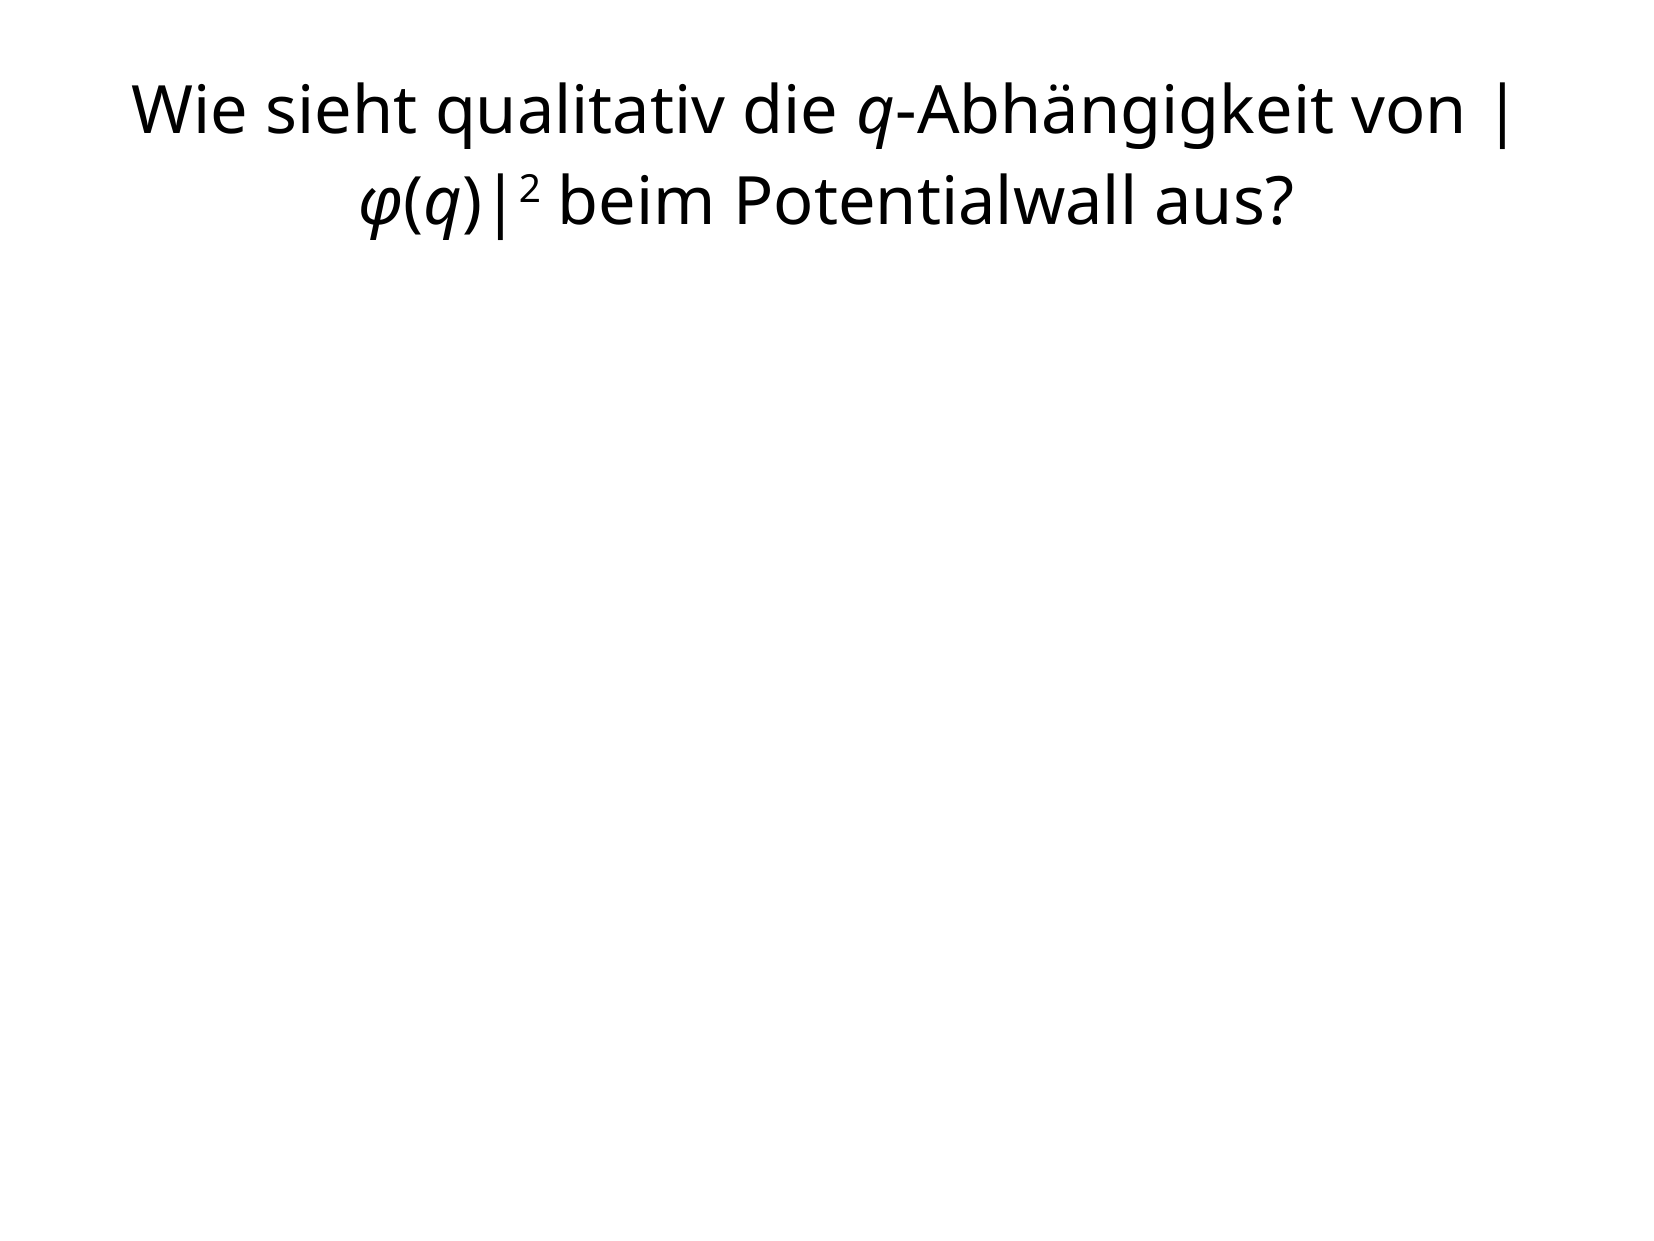

# Wie sieht qualitativ die q-Abhängigkeit von |φ(q)|2 beim Potentialwall aus?